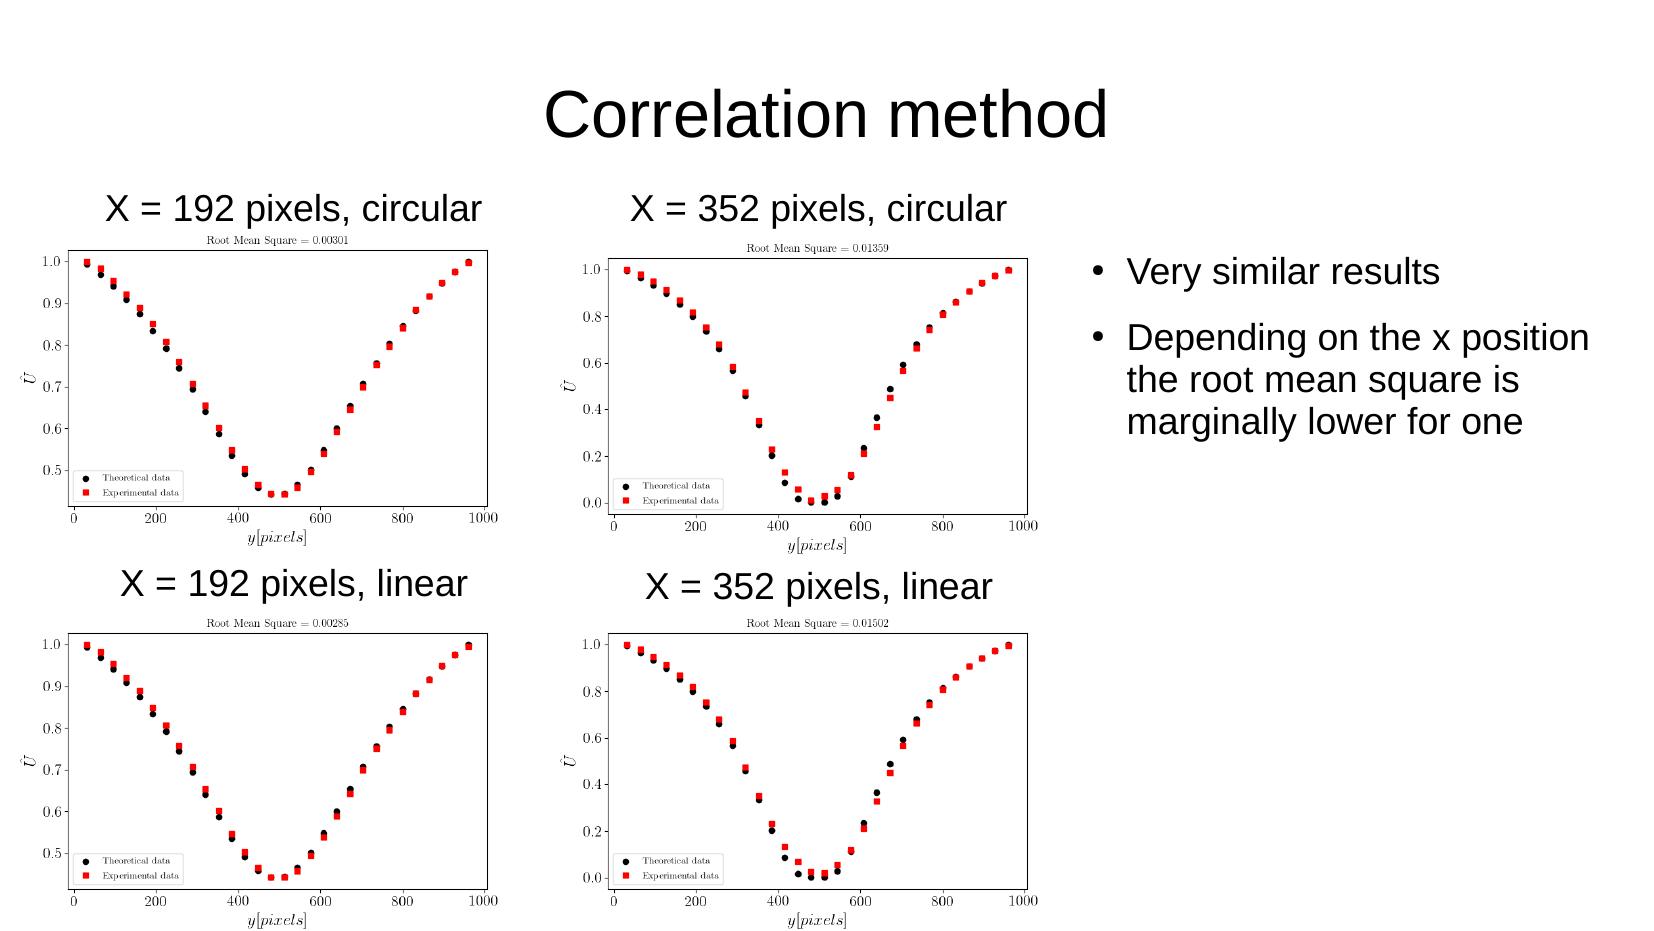

# Correlation method
X = 192 pixels, circular
X = 352 pixels, circular
Very similar results
Depending on the x position
the root mean square is
marginally lower for one
X = 192 pixels, linear
X = 352 pixels, linear